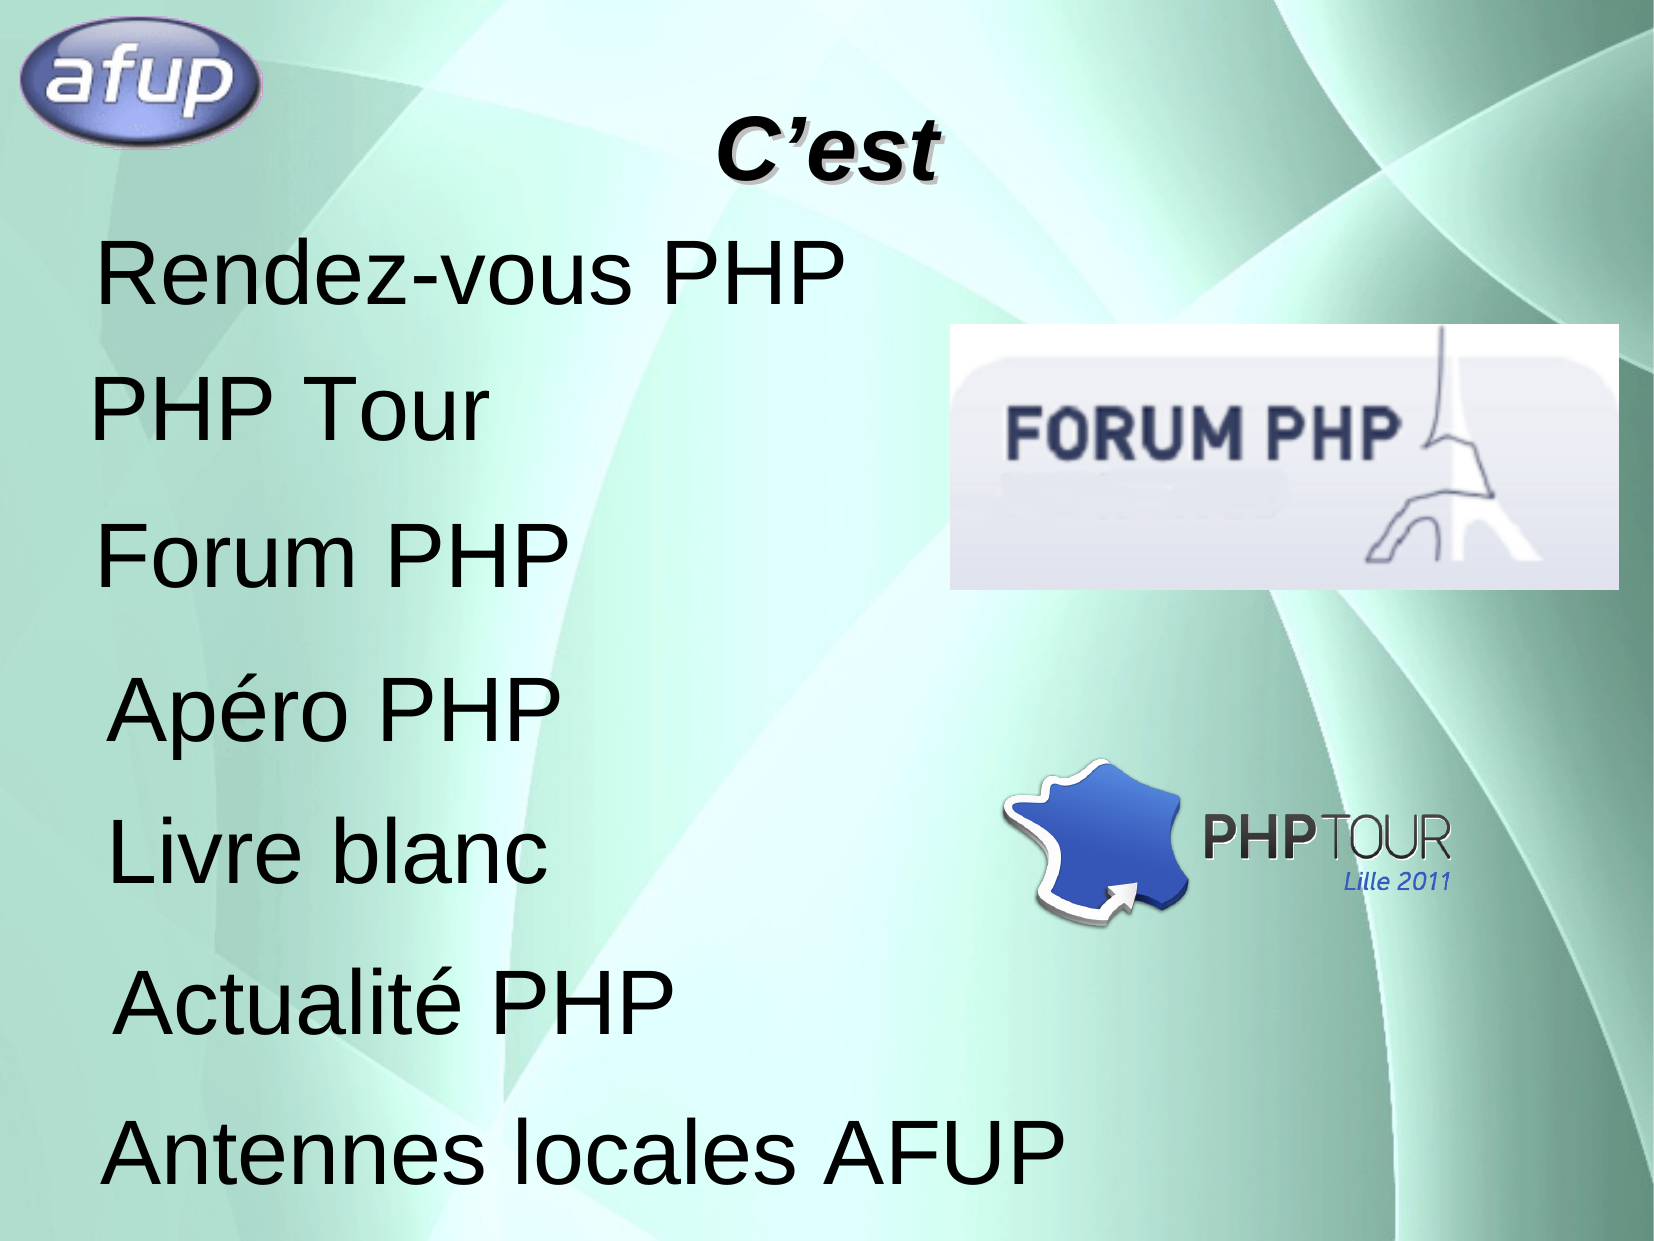

# C’est
Rendez-vous PHP
PHP Tour
Forum PHP
Apéro PHP
Livre blanc
Actualité PHP
Antennes locales AFUP